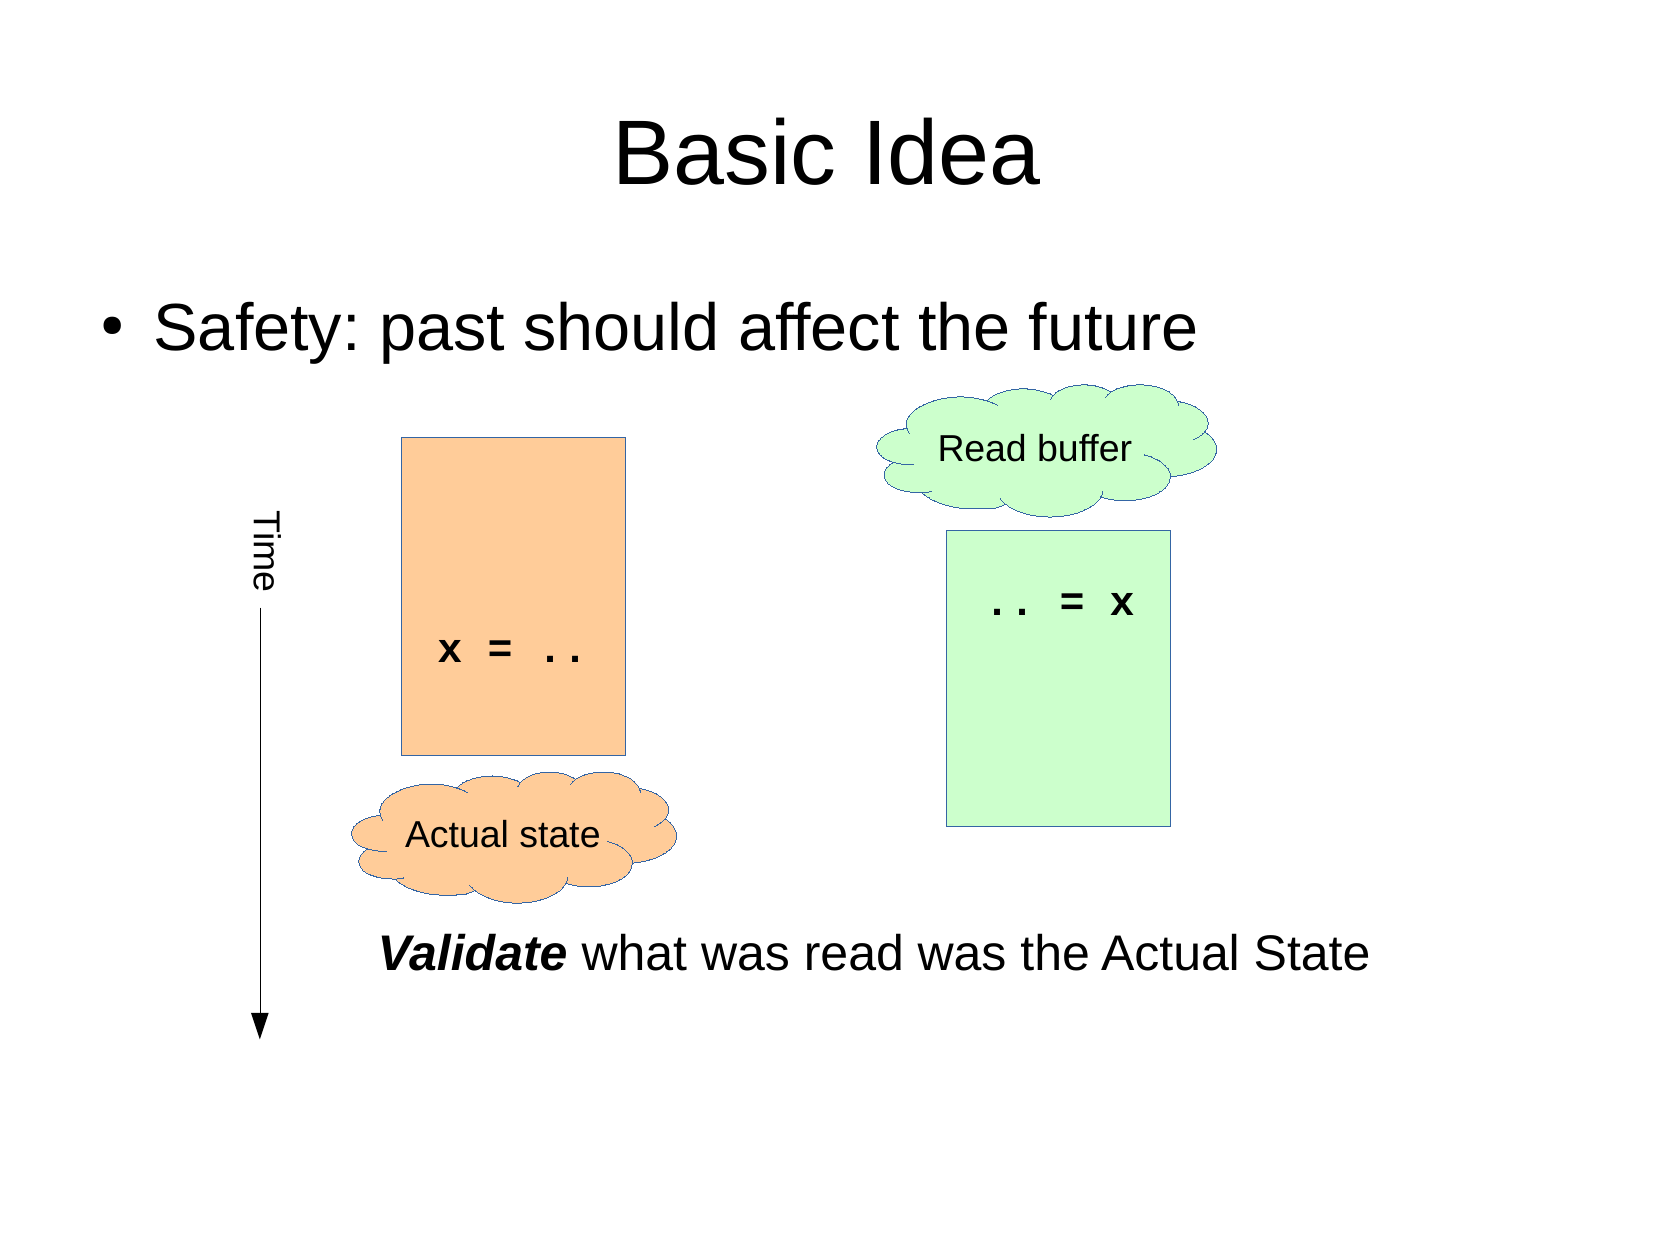

# Basic Idea
Safety: past should affect the future
Read buffer
x = ..
Time
.. = x
Actual state
Validate what was read was the Actual State